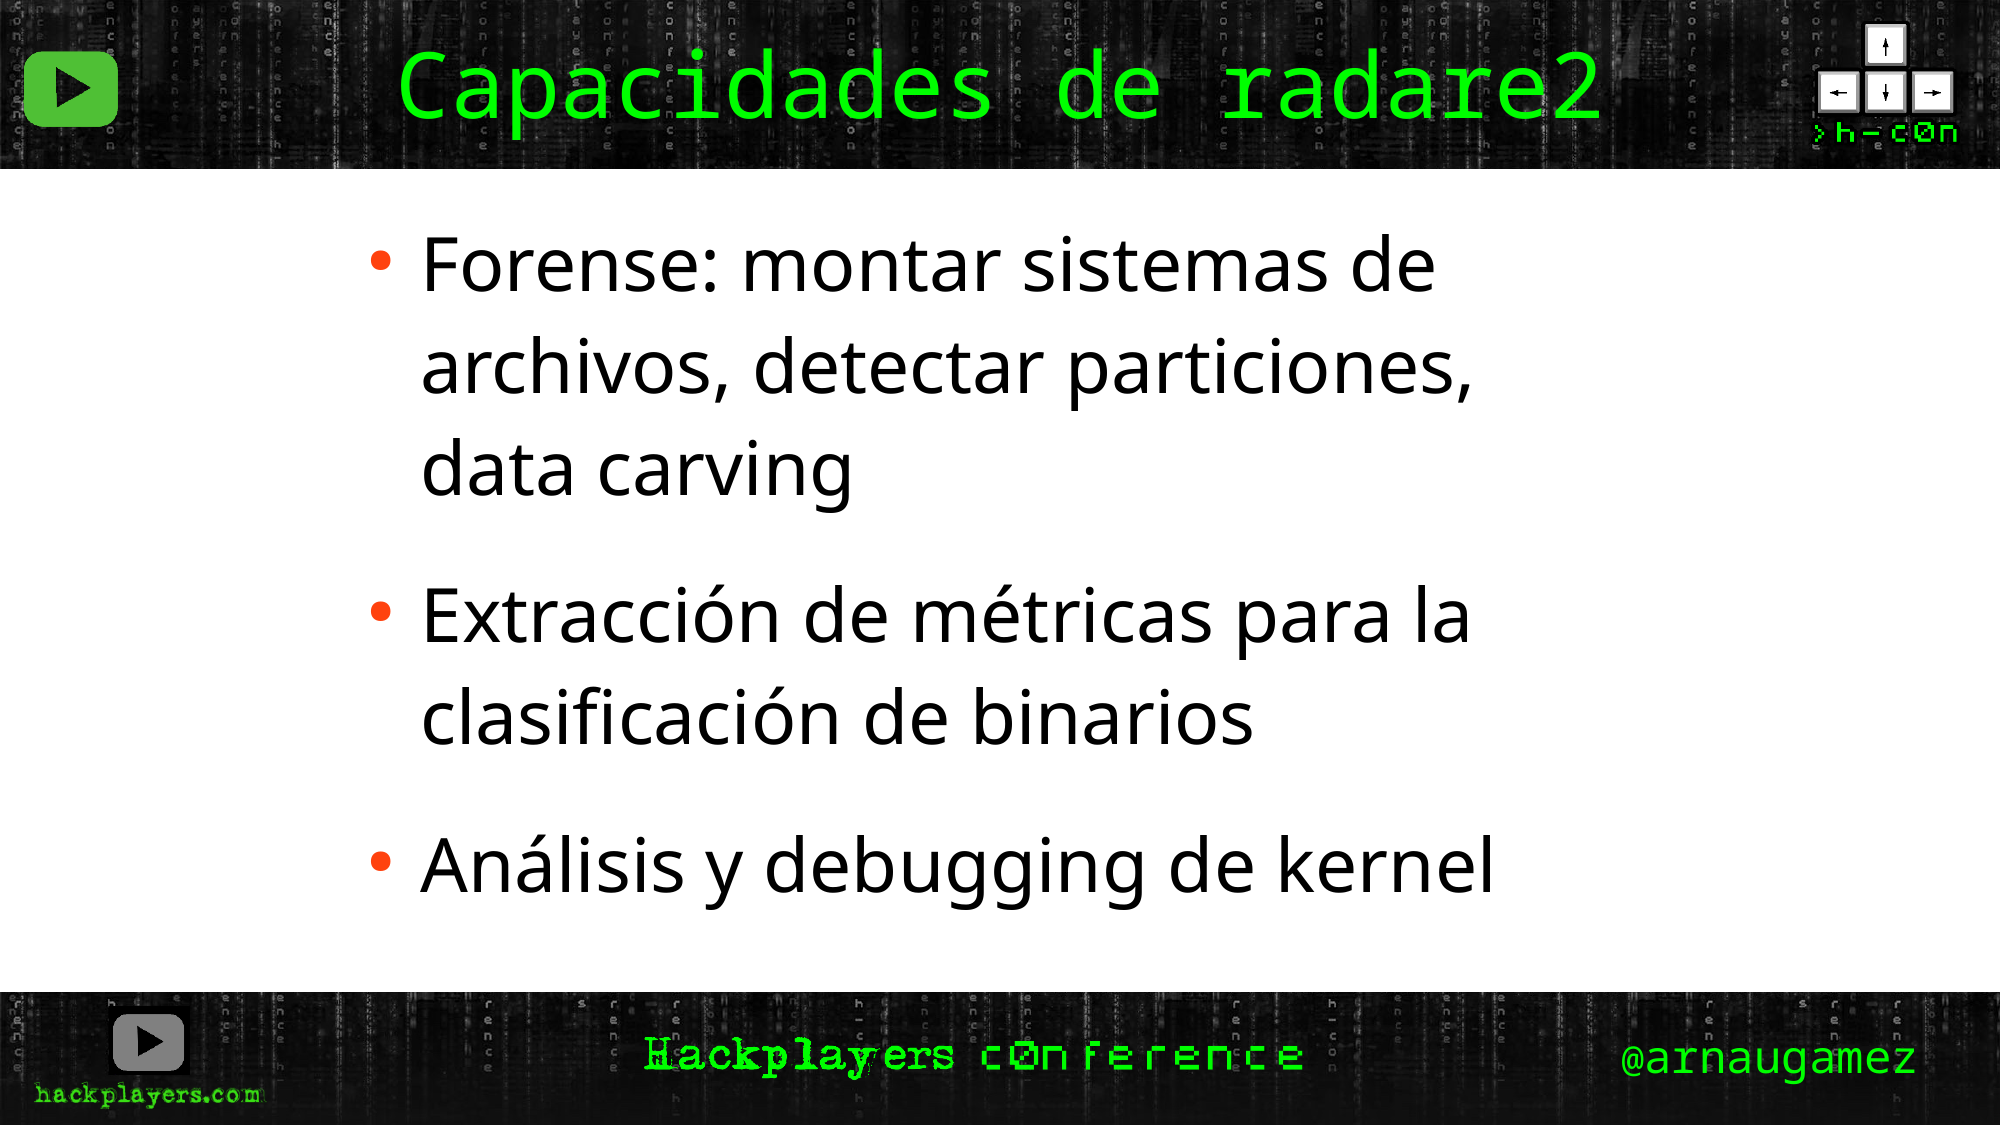

# Capacidades de radare2
Forense: montar sistemas de archivos, detectar particiones, data carving
Extracción de métricas para la clasificación de binarios
Análisis y debugging de kernel